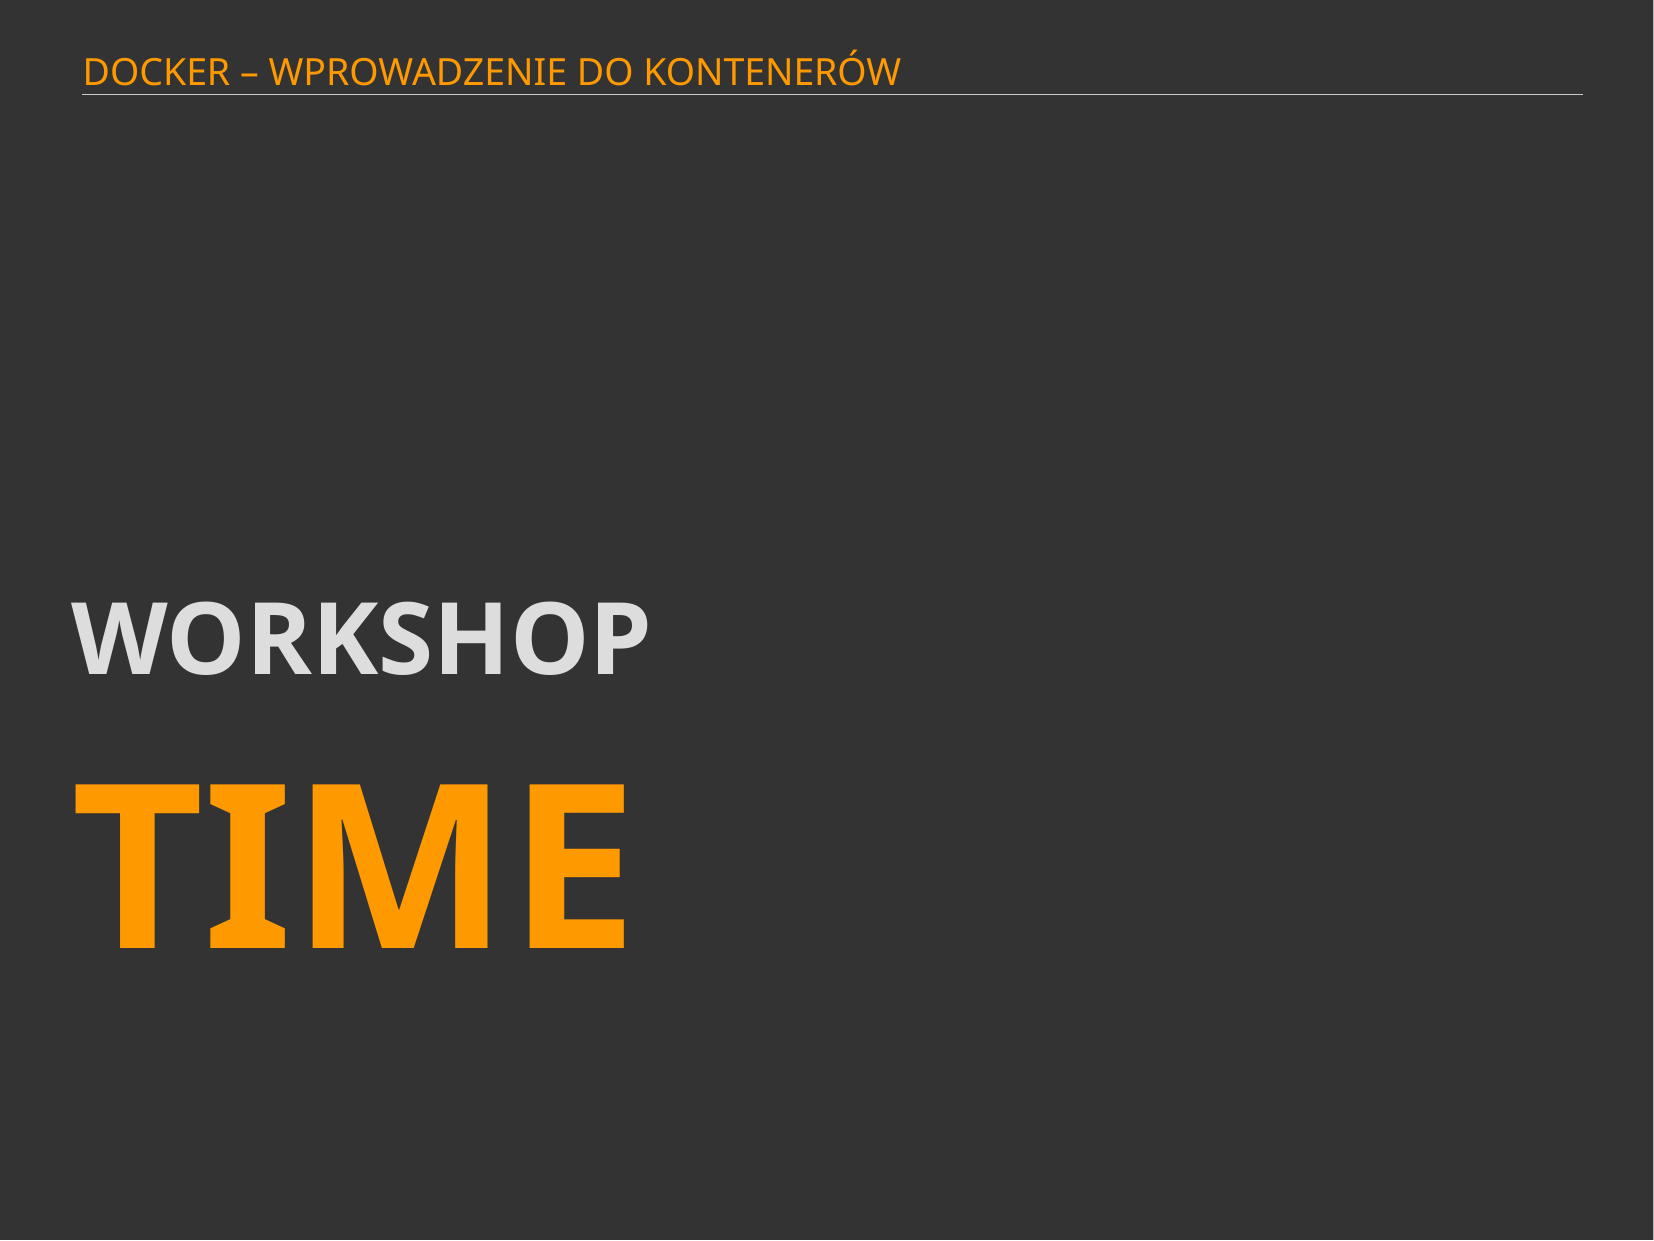

# DOCKER – WPROWADZENIE DO KONTENERÓW
WORKSHOP
TIME